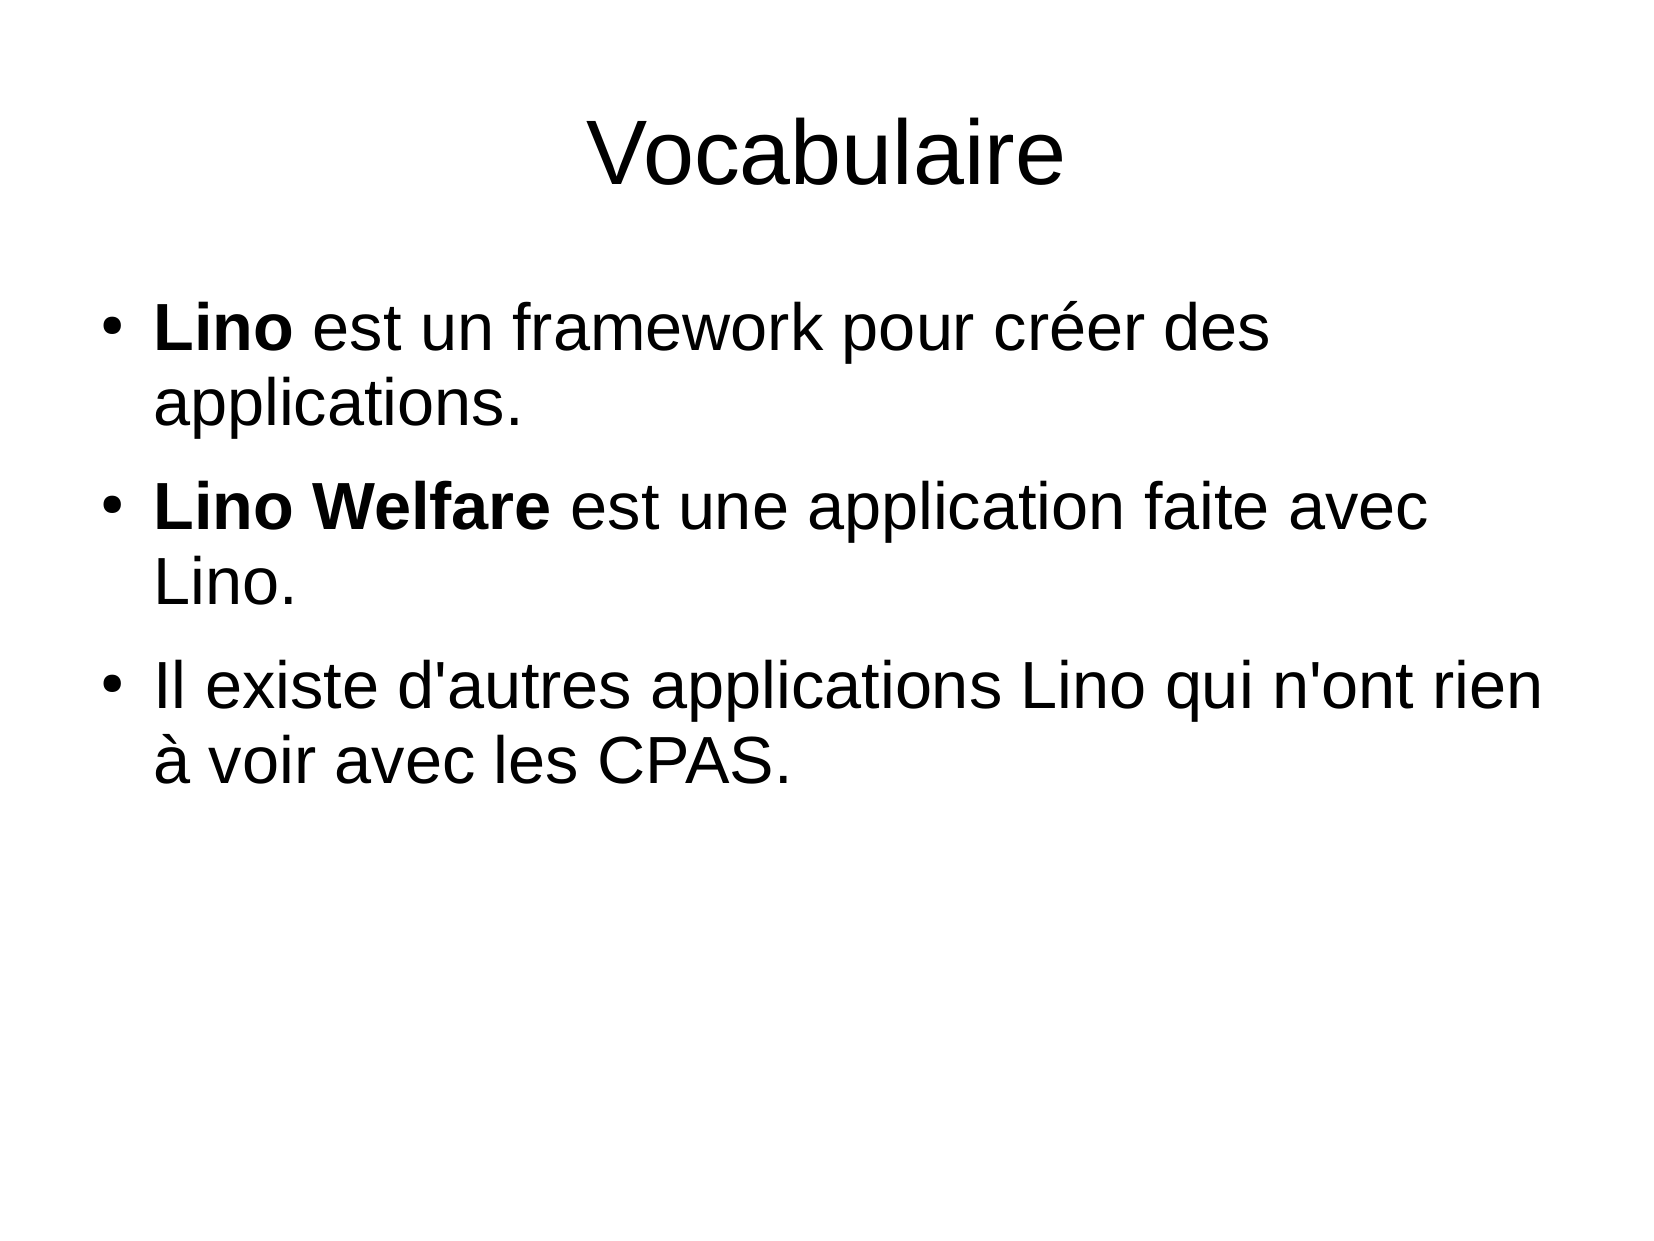

# Vocabulaire
Lino est un framework pour créer des applications.
Lino Welfare est une application faite avec Lino.
Il existe d'autres applications Lino qui n'ont rien à voir avec les CPAS.